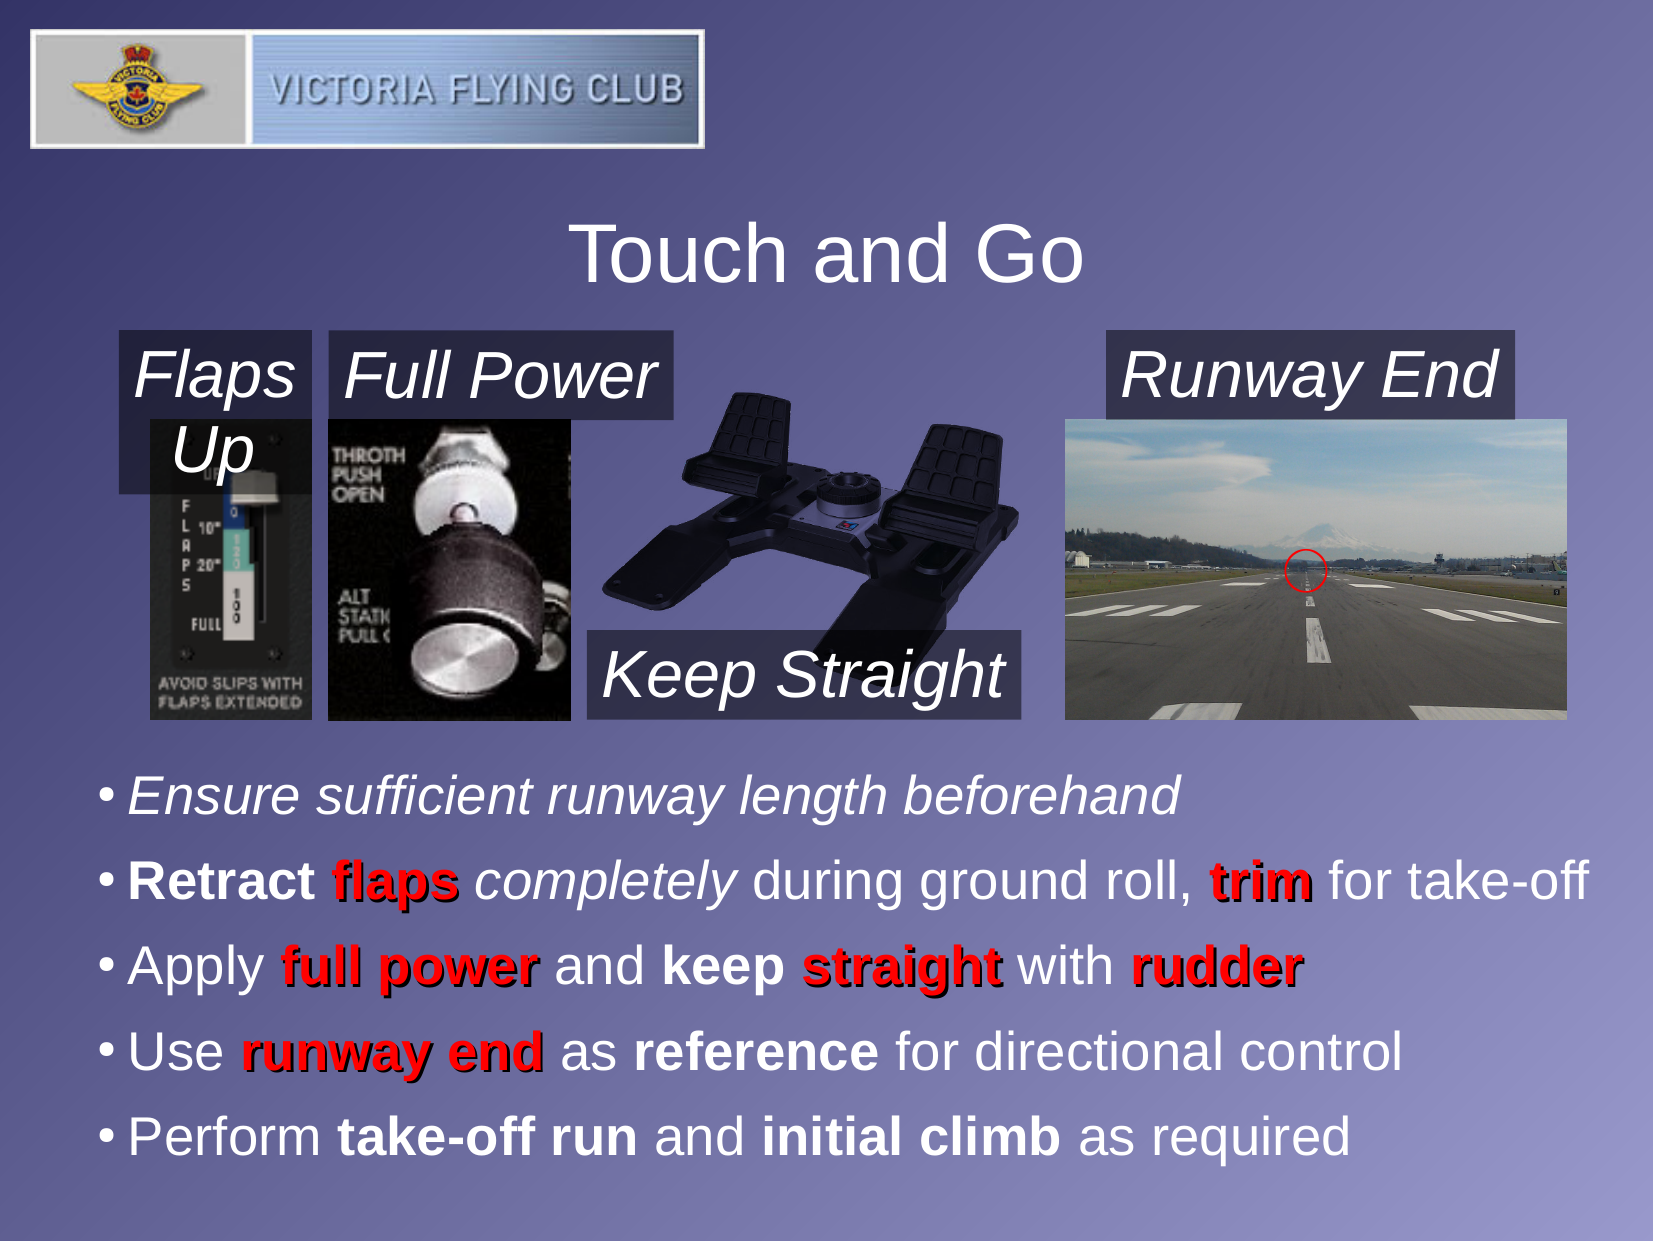

# Touch and Go
Flaps
 Up
Runway End
Full Power
Keep Straight
Ensure sufficient runway length beforehand
Retract flaps completely during ground roll, trim for take-off
Apply full power and keep straight with rudder
Use runway end as reference for directional control
Perform take-off run and initial climb as required